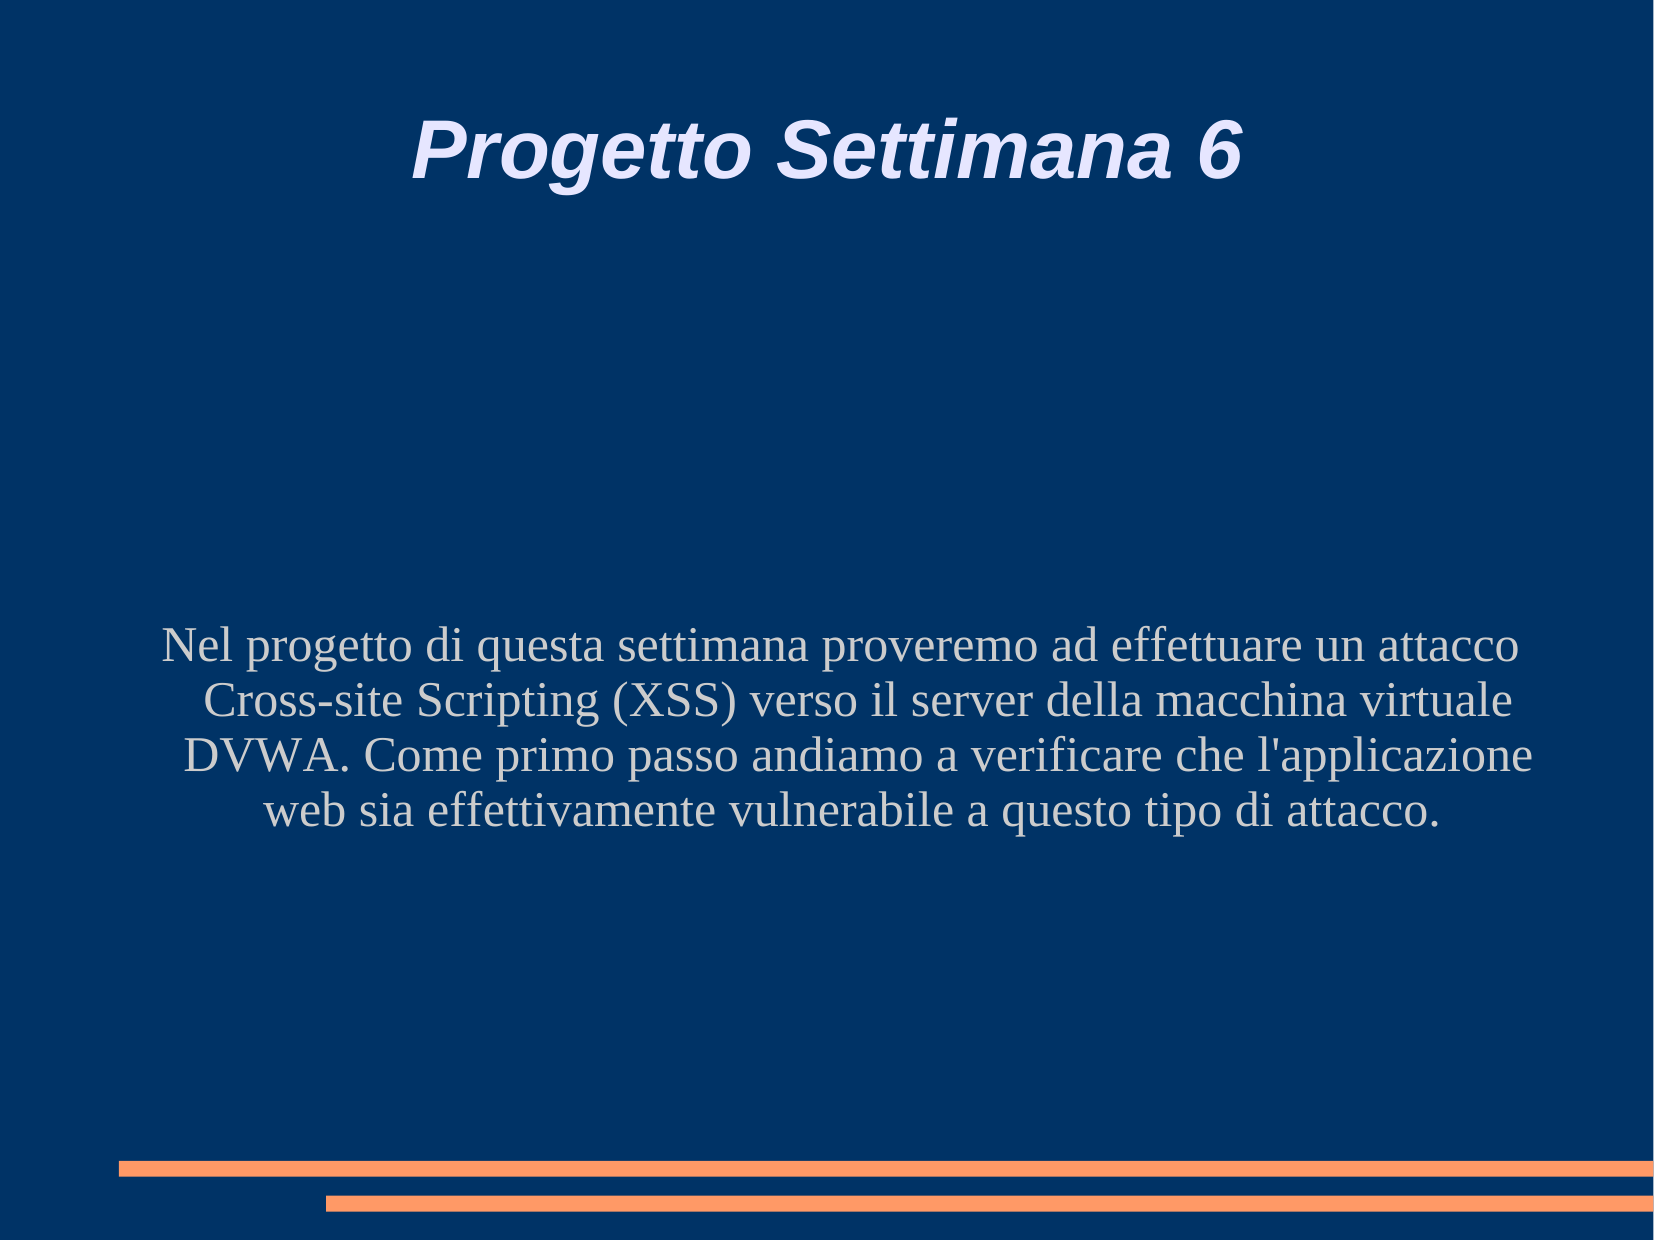

# Progetto Settimana 6
Nel progetto di questa settimana proveremo ad effettuare un attacco Cross-site Scripting (XSS) verso il server della macchina virtuale DVWA. Come primo passo andiamo a verificare che l'applicazione web sia effettivamente vulnerabile a questo tipo di attacco.